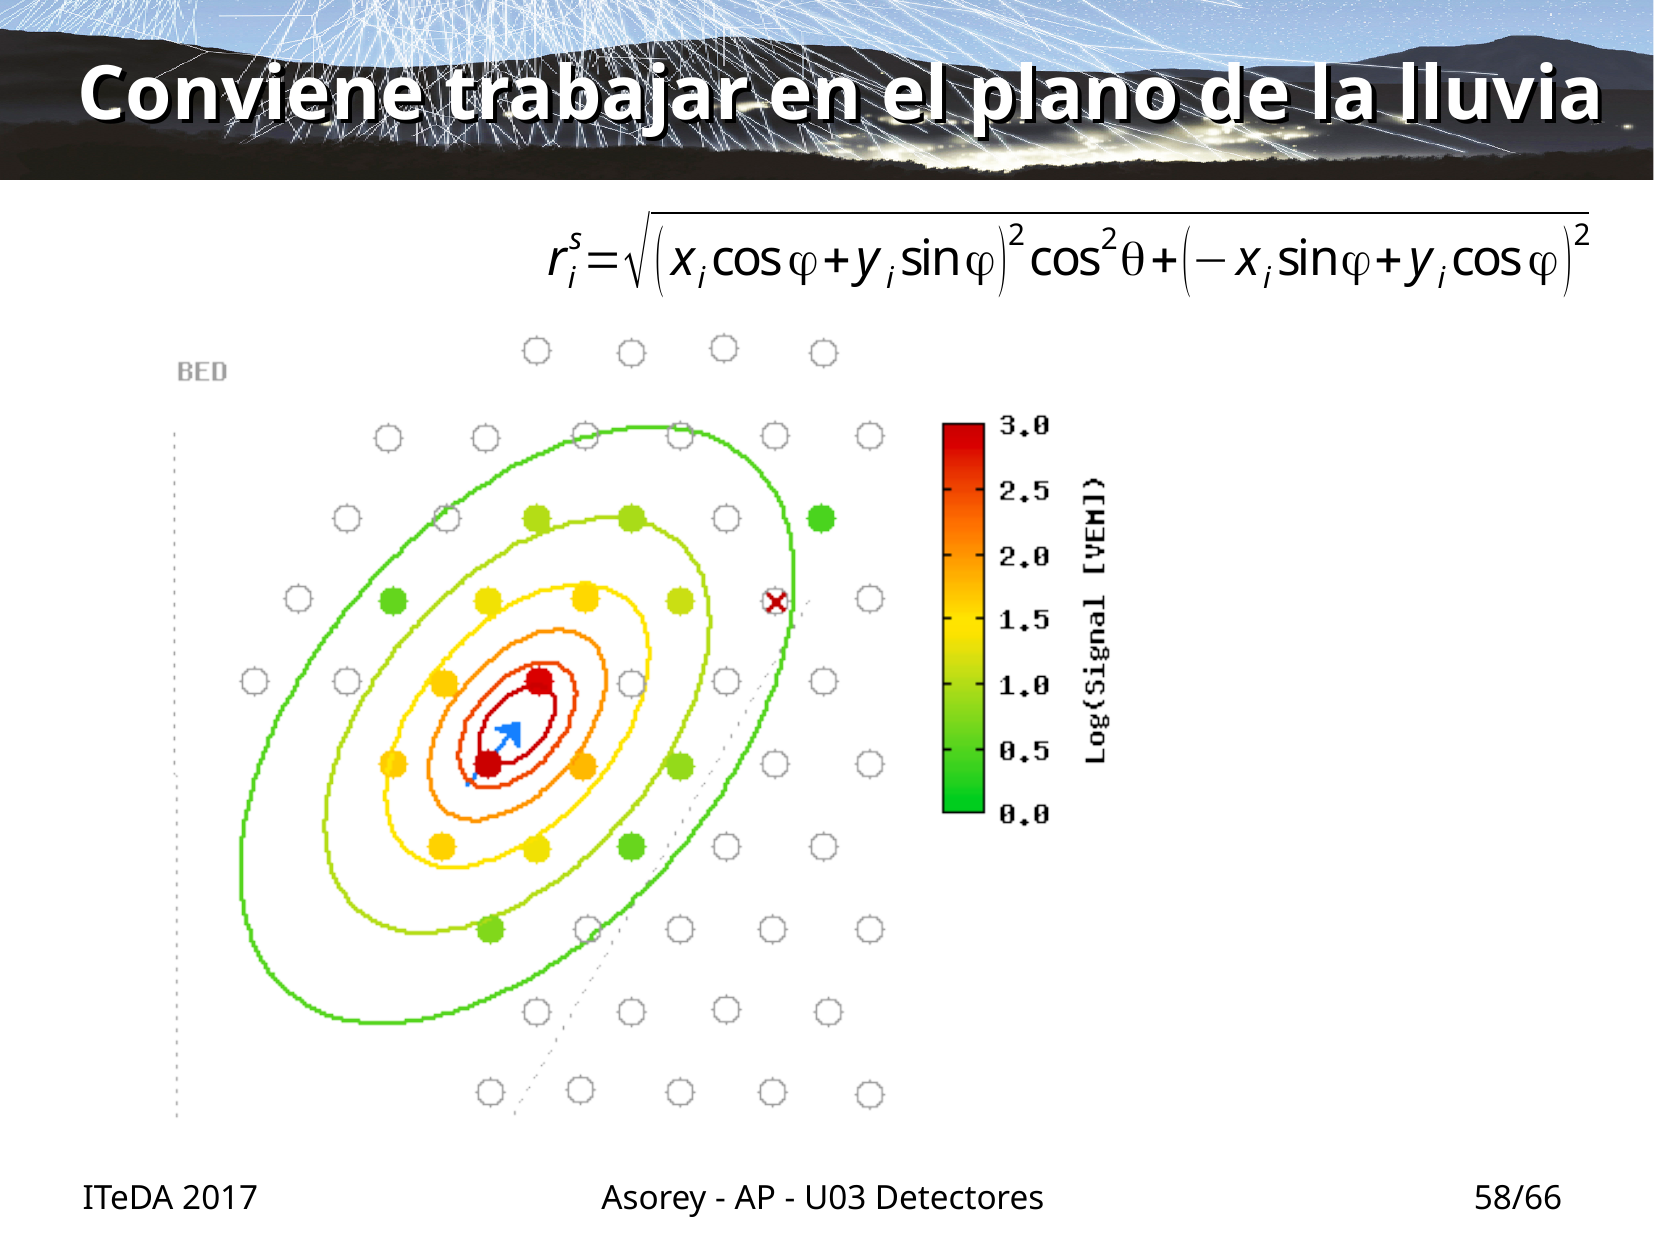

# Conviene trabajar en el plano de la lluvia
ITeDA 2017
Asorey - AP - U03 Detectores
58